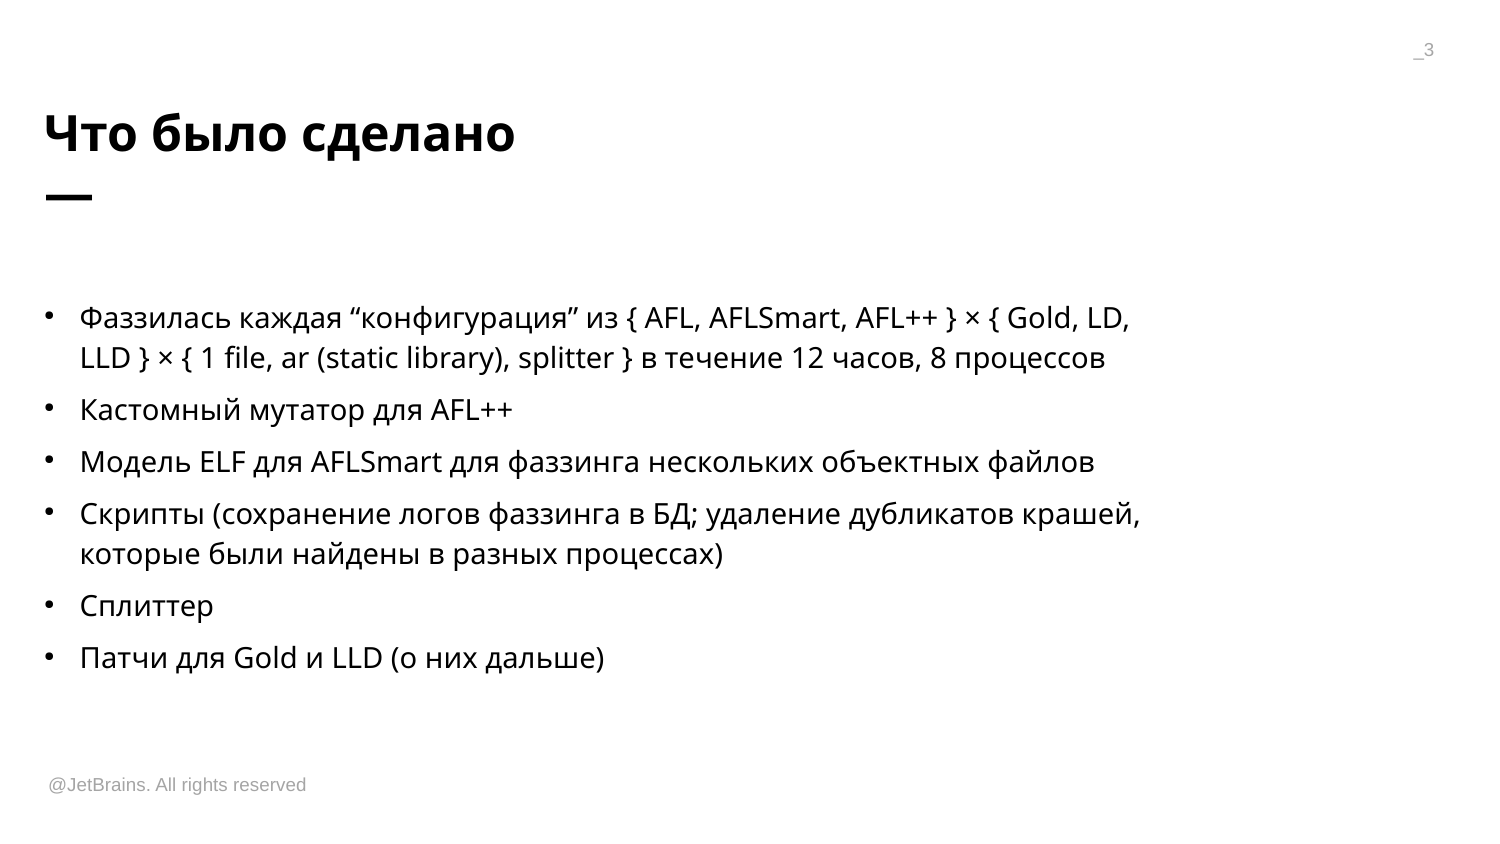

Что было сделано
—
Фаззилась каждая “конфигурация” из { AFL, AFLSmart, AFL++ } × { Gold, LD, LLD } × { 1 file, ar (static library), splitter } в течение 12 часов, 8 процессов
Кастомный мутатор для AFL++
Модель ELF для AFLSmart для фаззинга нескольких объектных файлов
Скрипты (сохранение логов фаззинга в БД; удаление дубликатов крашей, которые были найдены в разных процессах)
Сплиттер
Патчи для Gold и LLD (о них дальше)
@JetBrains. All rights reserved